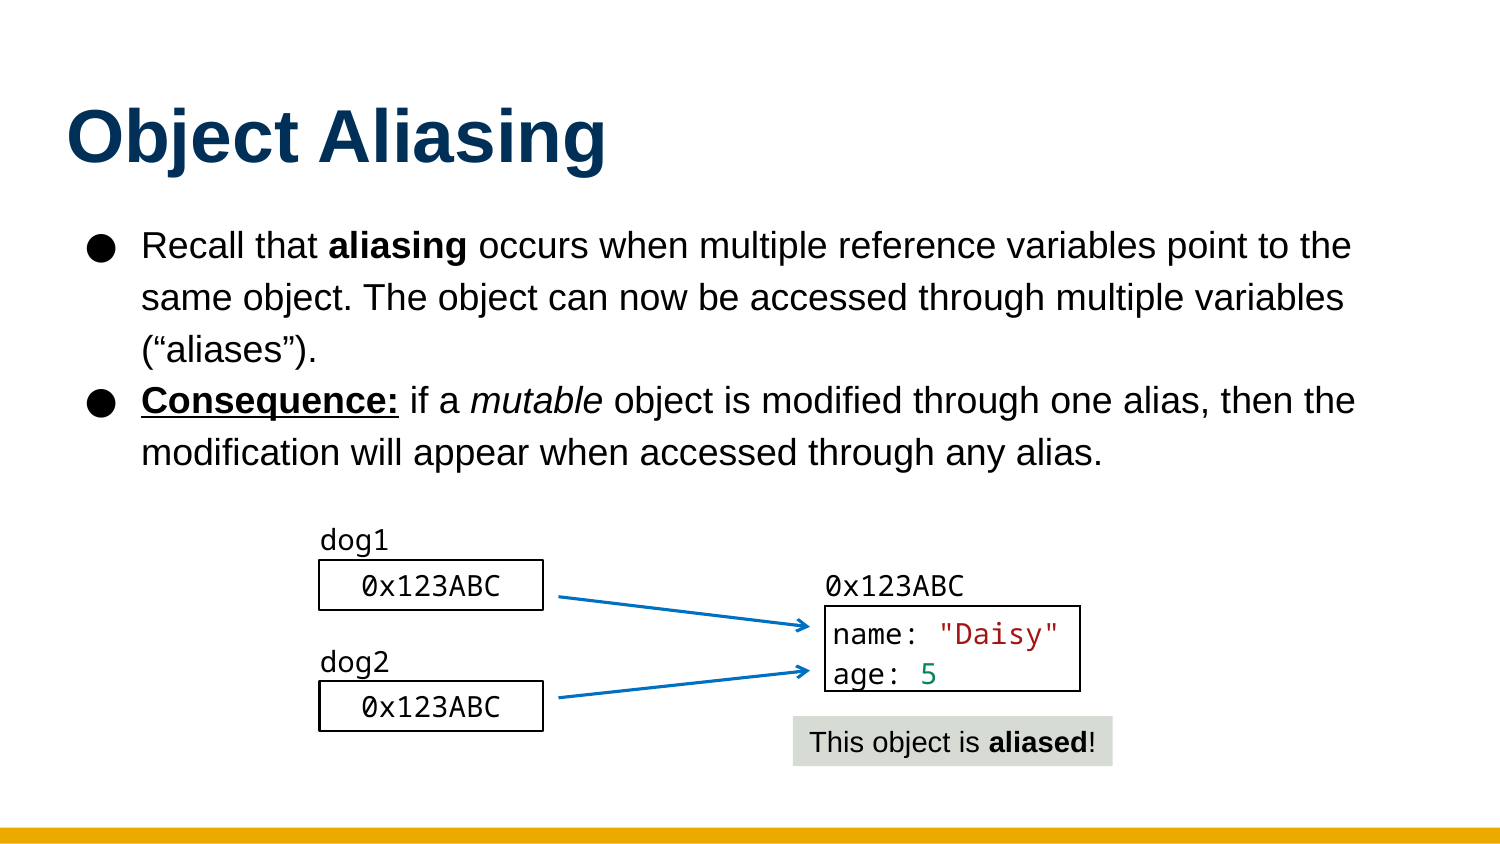

Object Aliasing
# Recall that aliasing occurs when multiple reference variables point to the same object. The object can now be accessed through multiple variables (“aliases”).
Consequence: if a mutable object is modified through one alias, then the modification will appear when accessed through any alias.
dog1
0x123ABC
0x123ABC
| name: "Daisy" age: 5 |
| --- |
dog2
0x123ABC
This object is aliased!